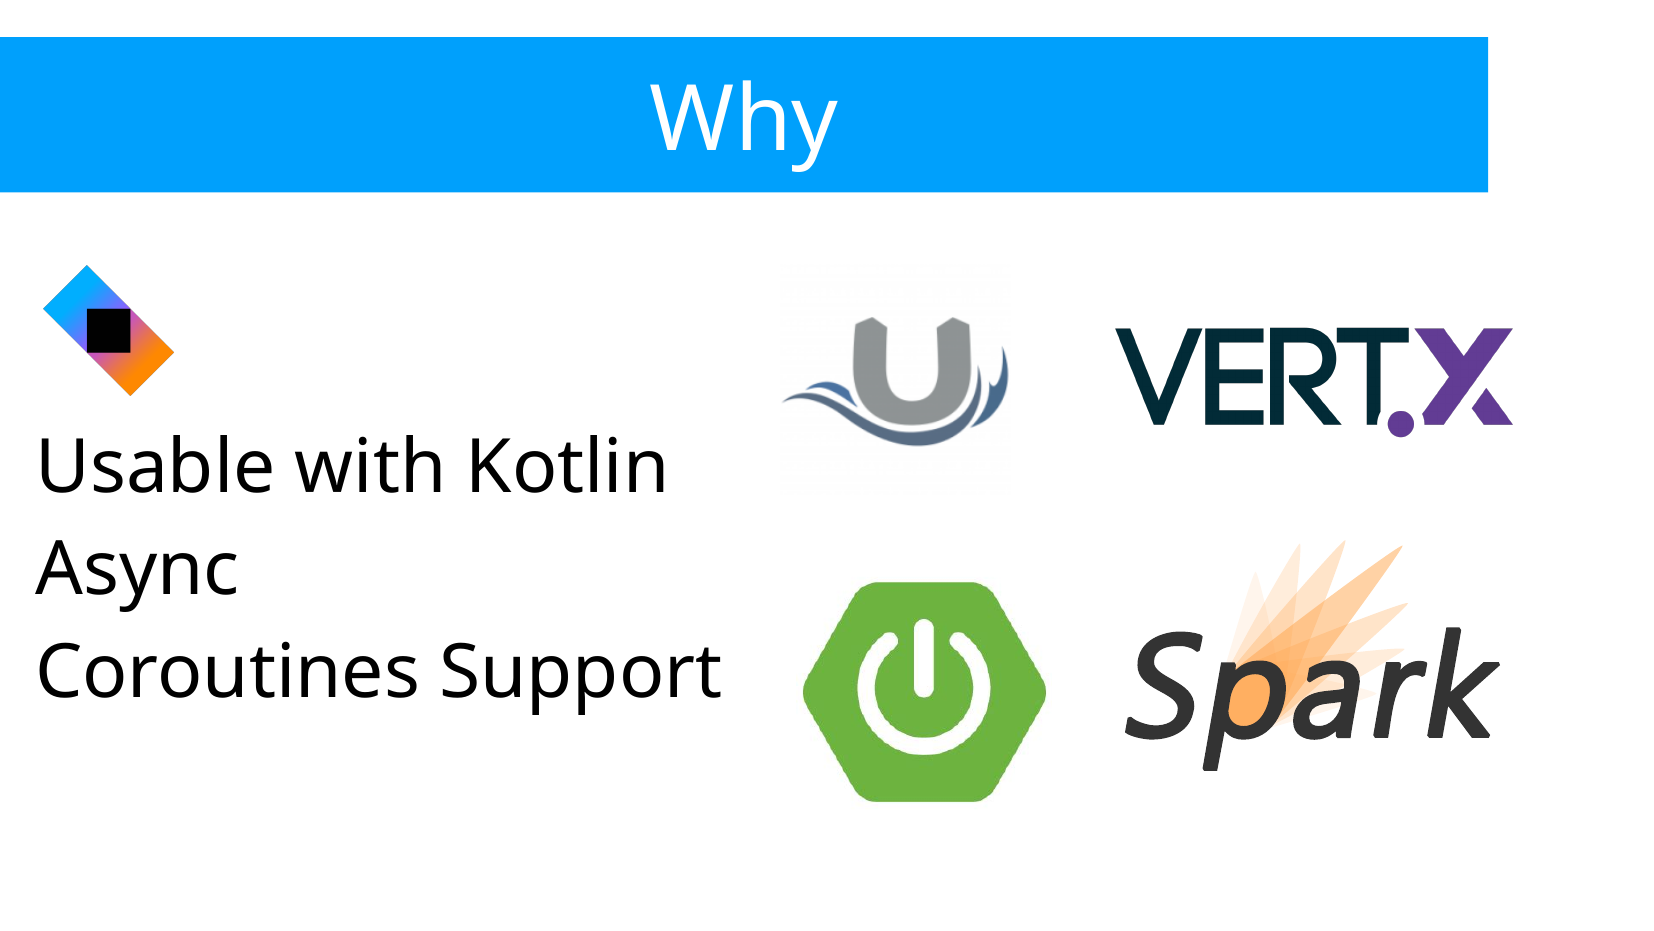

# Why
Usable with Kotlin
Async
Coroutines Support